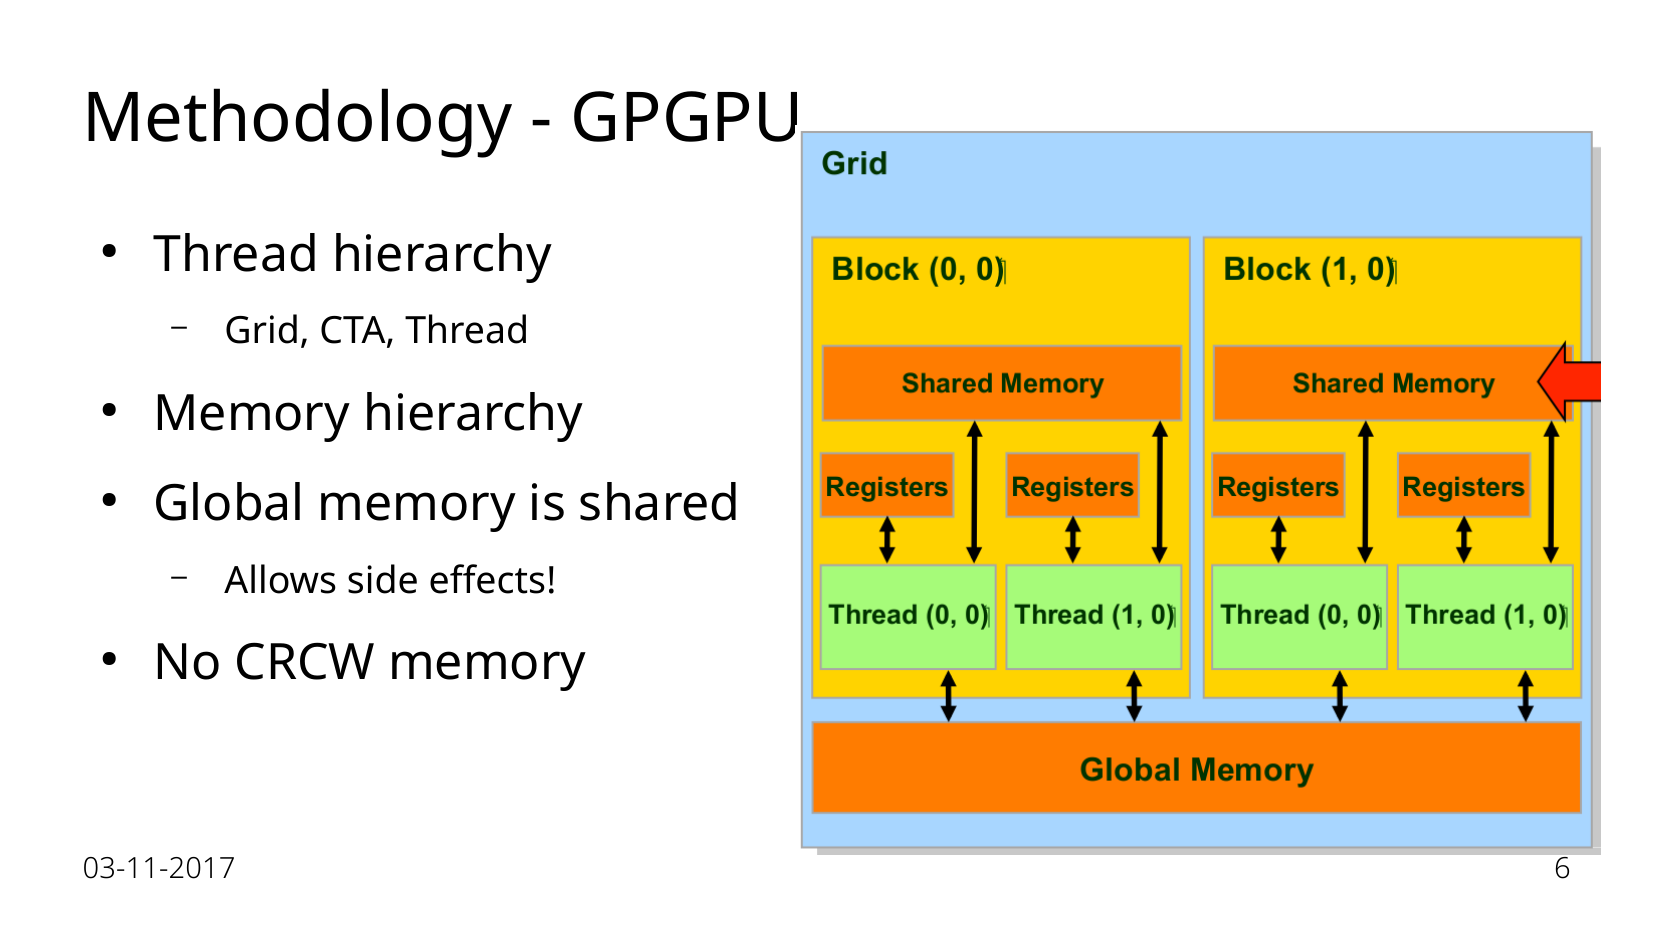

# Methodology - GPGPU
Thread hierarchy
Grid, CTA, Thread
Memory hierarchy
Global memory is shared
Allows side effects!
No CRCW memory
03-11-2017
6